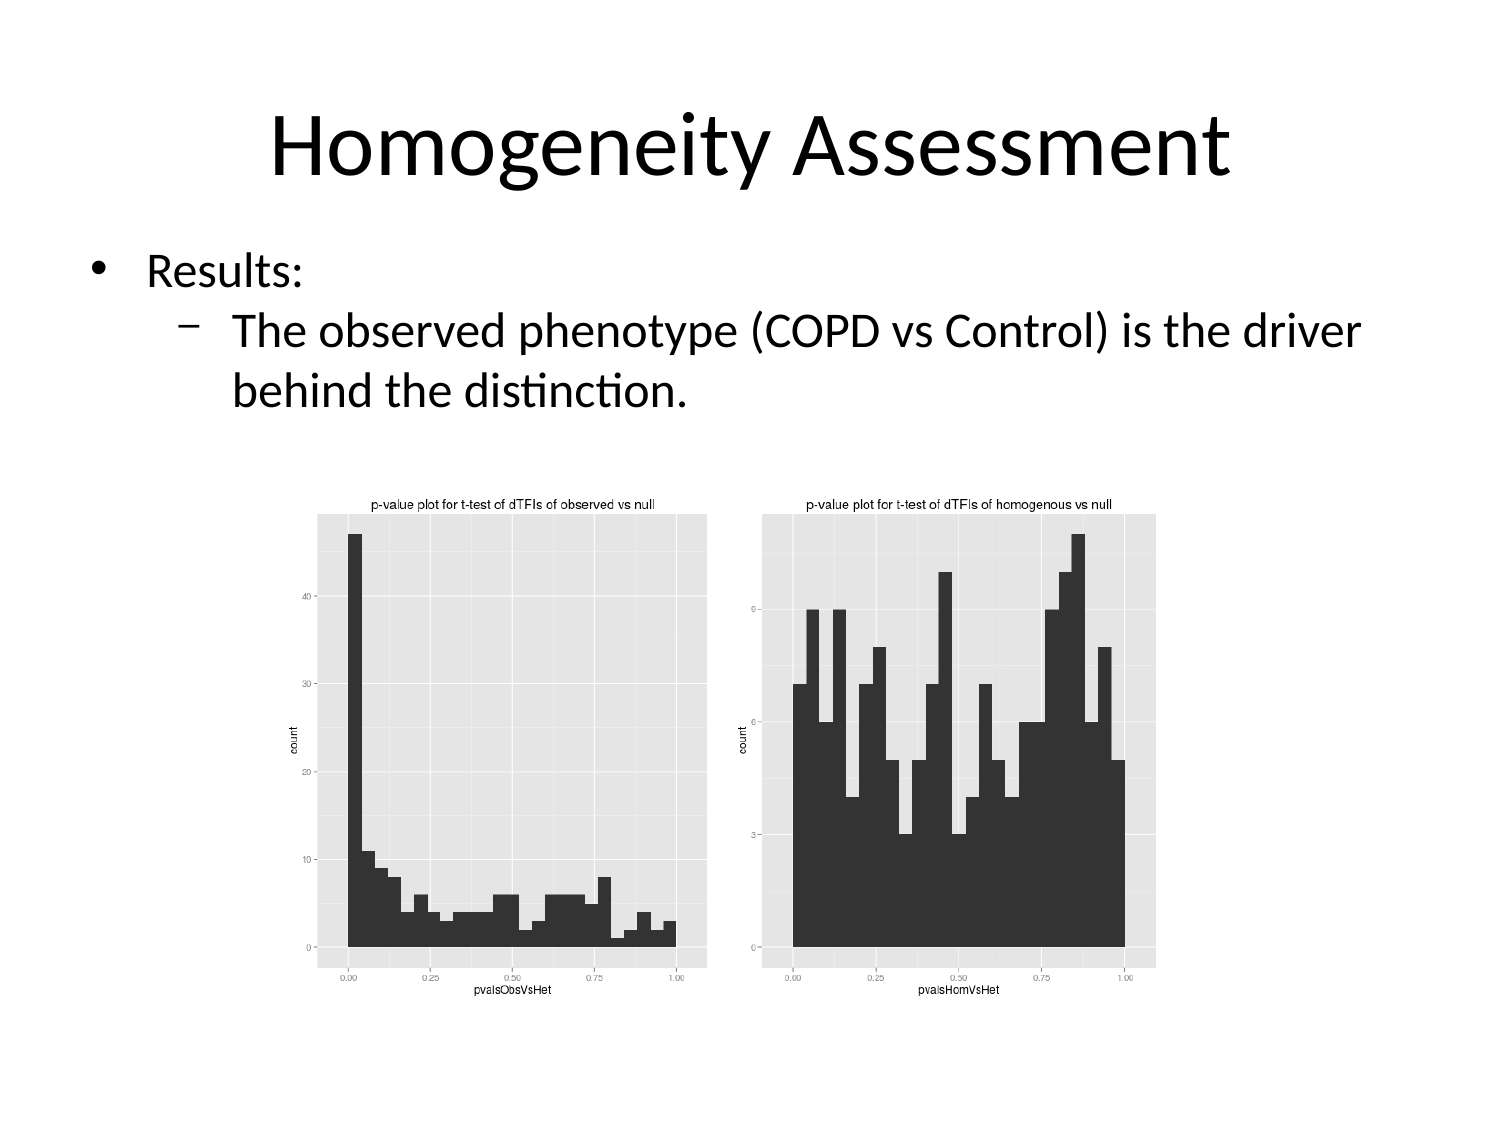

# Homogeneity Assessment
Results:
The observed phenotype (COPD vs Control) is the driver behind the distinction.